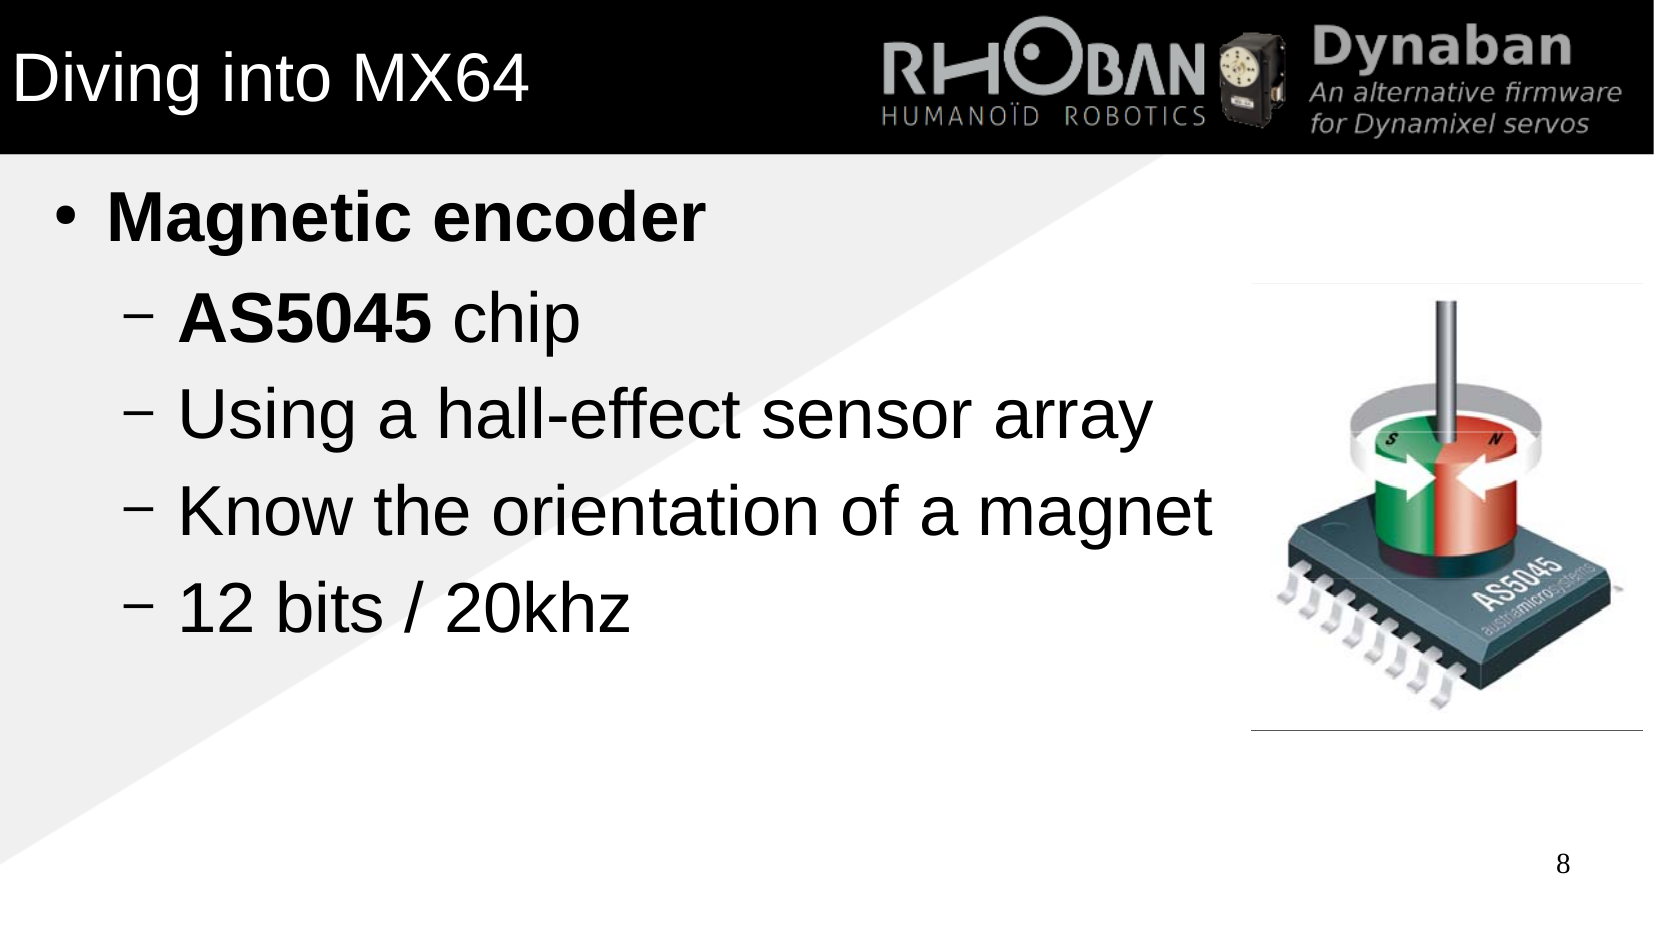

# Diving into MX64
Magnetic encoder
AS5045 chip
Using a hall-effect sensor array
Know the orientation of a magnet
12 bits / 20khz
8